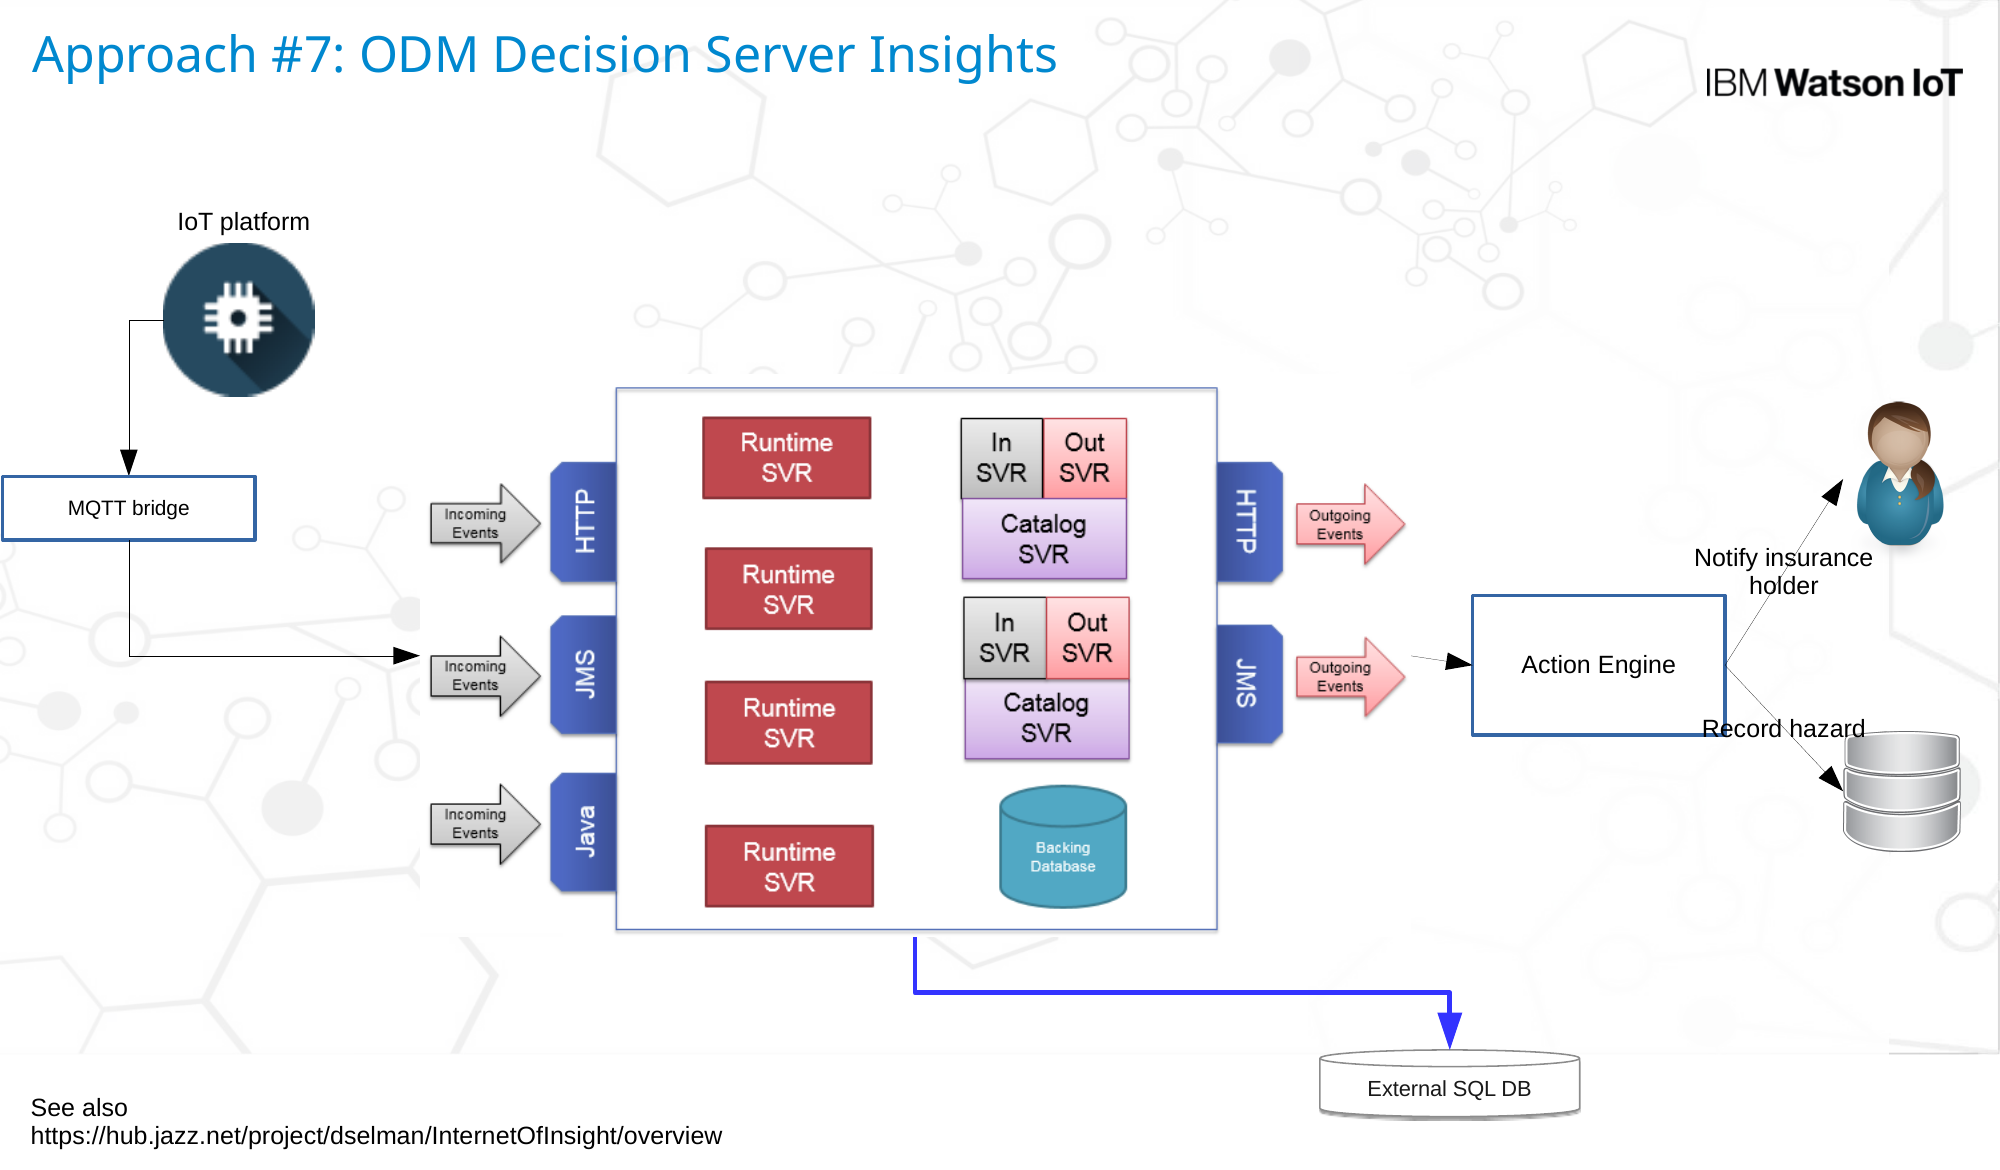

# Approach #7: ODM Decision Server Insights
IoT platform
MQTT bridge
Action Engine
External SQL DB
See also
https://hub.jazz.net/project/dselman/InternetOfInsight/overview